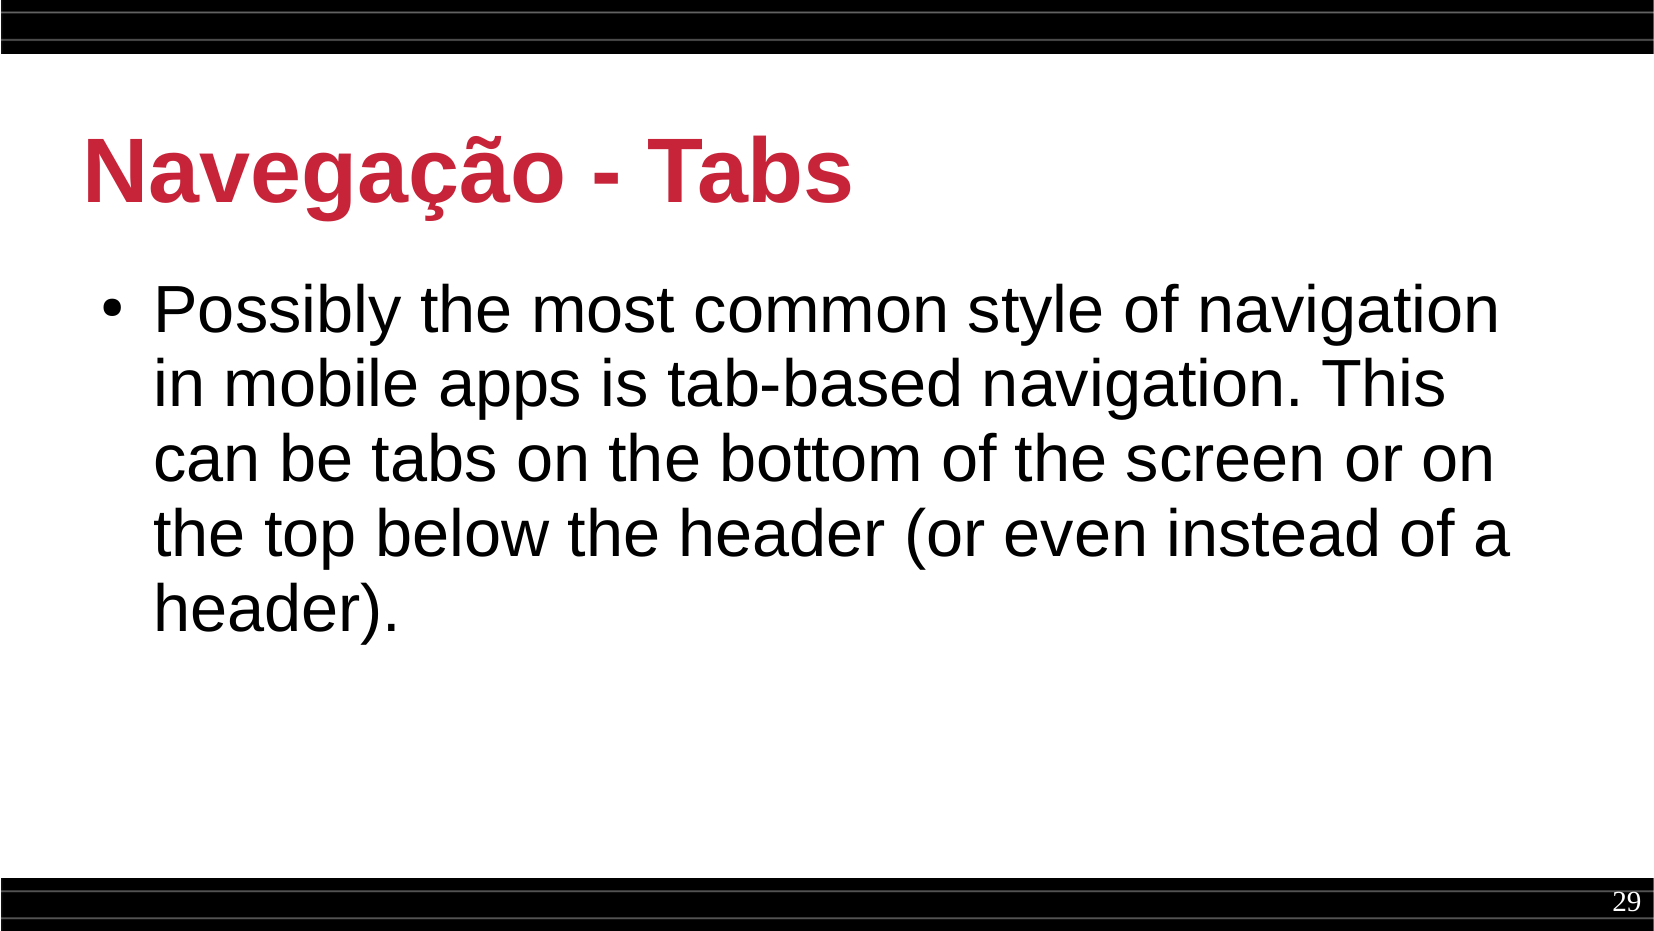

# Navegação - Tabs
Possibly the most common style of navigation in mobile apps is tab-based navigation. This can be tabs on the bottom of the screen or on the top below the header (or even instead of a header).